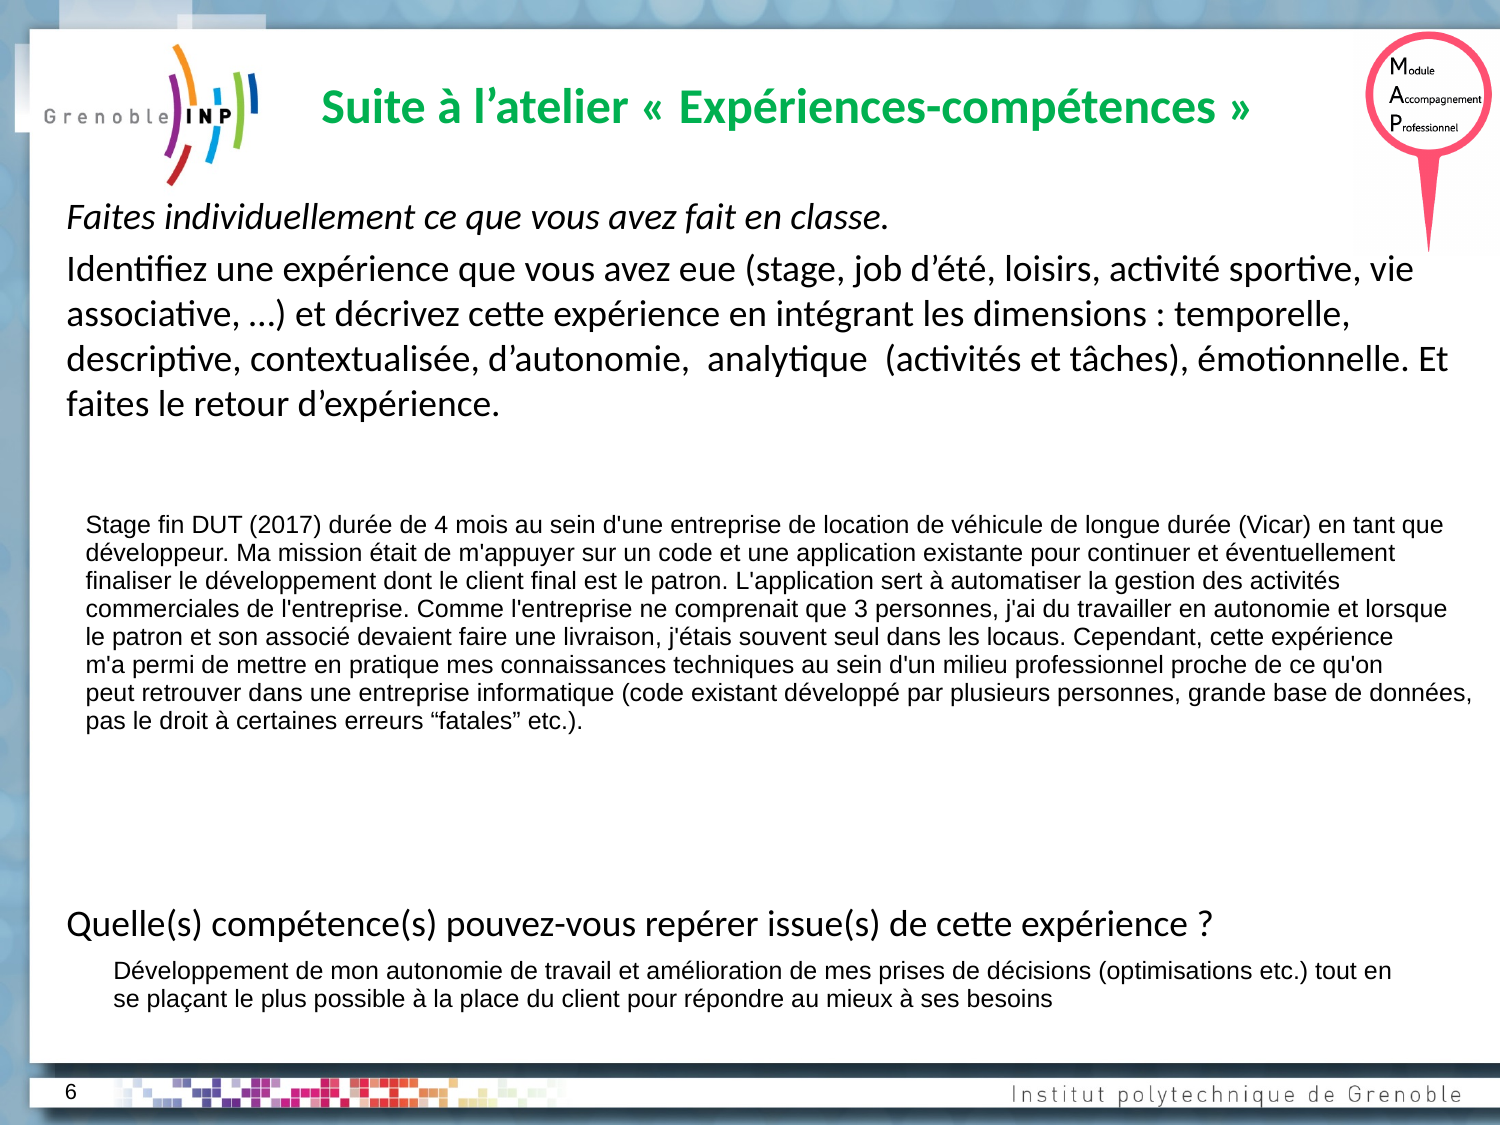

Suite à l’atelier « Expériences-compétences »
Faites individuellement ce que vous avez fait en classe.
Identifiez une expérience que vous avez eue (stage, job d’été, loisirs, activité sportive, vie associative, …) et décrivez cette expérience en intégrant les dimensions : temporelle, descriptive, contextualisée, d’autonomie, analytique (activités et tâches), émotionnelle. Et faites le retour d’expérience.
Quelle(s) compétence(s) pouvez-vous repérer issue(s) de cette expérience ?
Stage fin DUT (2017) durée de 4 mois au sein d'une entreprise de location de véhicule de longue durée (Vicar) en tant que
développeur. Ma mission était de m'appuyer sur un code et une application existante pour continuer et éventuellement
finaliser le développement dont le client final est le patron. L'application sert à automatiser la gestion des activités
commerciales de l'entreprise. Comme l'entreprise ne comprenait que 3 personnes, j'ai du travailler en autonomie et lorsque
le patron et son associé devaient faire une livraison, j'étais souvent seul dans les locaus. Cependant, cette expérience
m'a permi de mettre en pratique mes connaissances techniques au sein d'un milieu professionnel proche de ce qu'on
peut retrouver dans une entreprise informatique (code existant développé par plusieurs personnes, grande base de données,
pas le droit à certaines erreurs “fatales” etc.).
Développement de mon autonomie de travail et amélioration de mes prises de décisions (optimisations etc.) tout en
se plaçant le plus possible à la place du client pour répondre au mieux à ses besoins